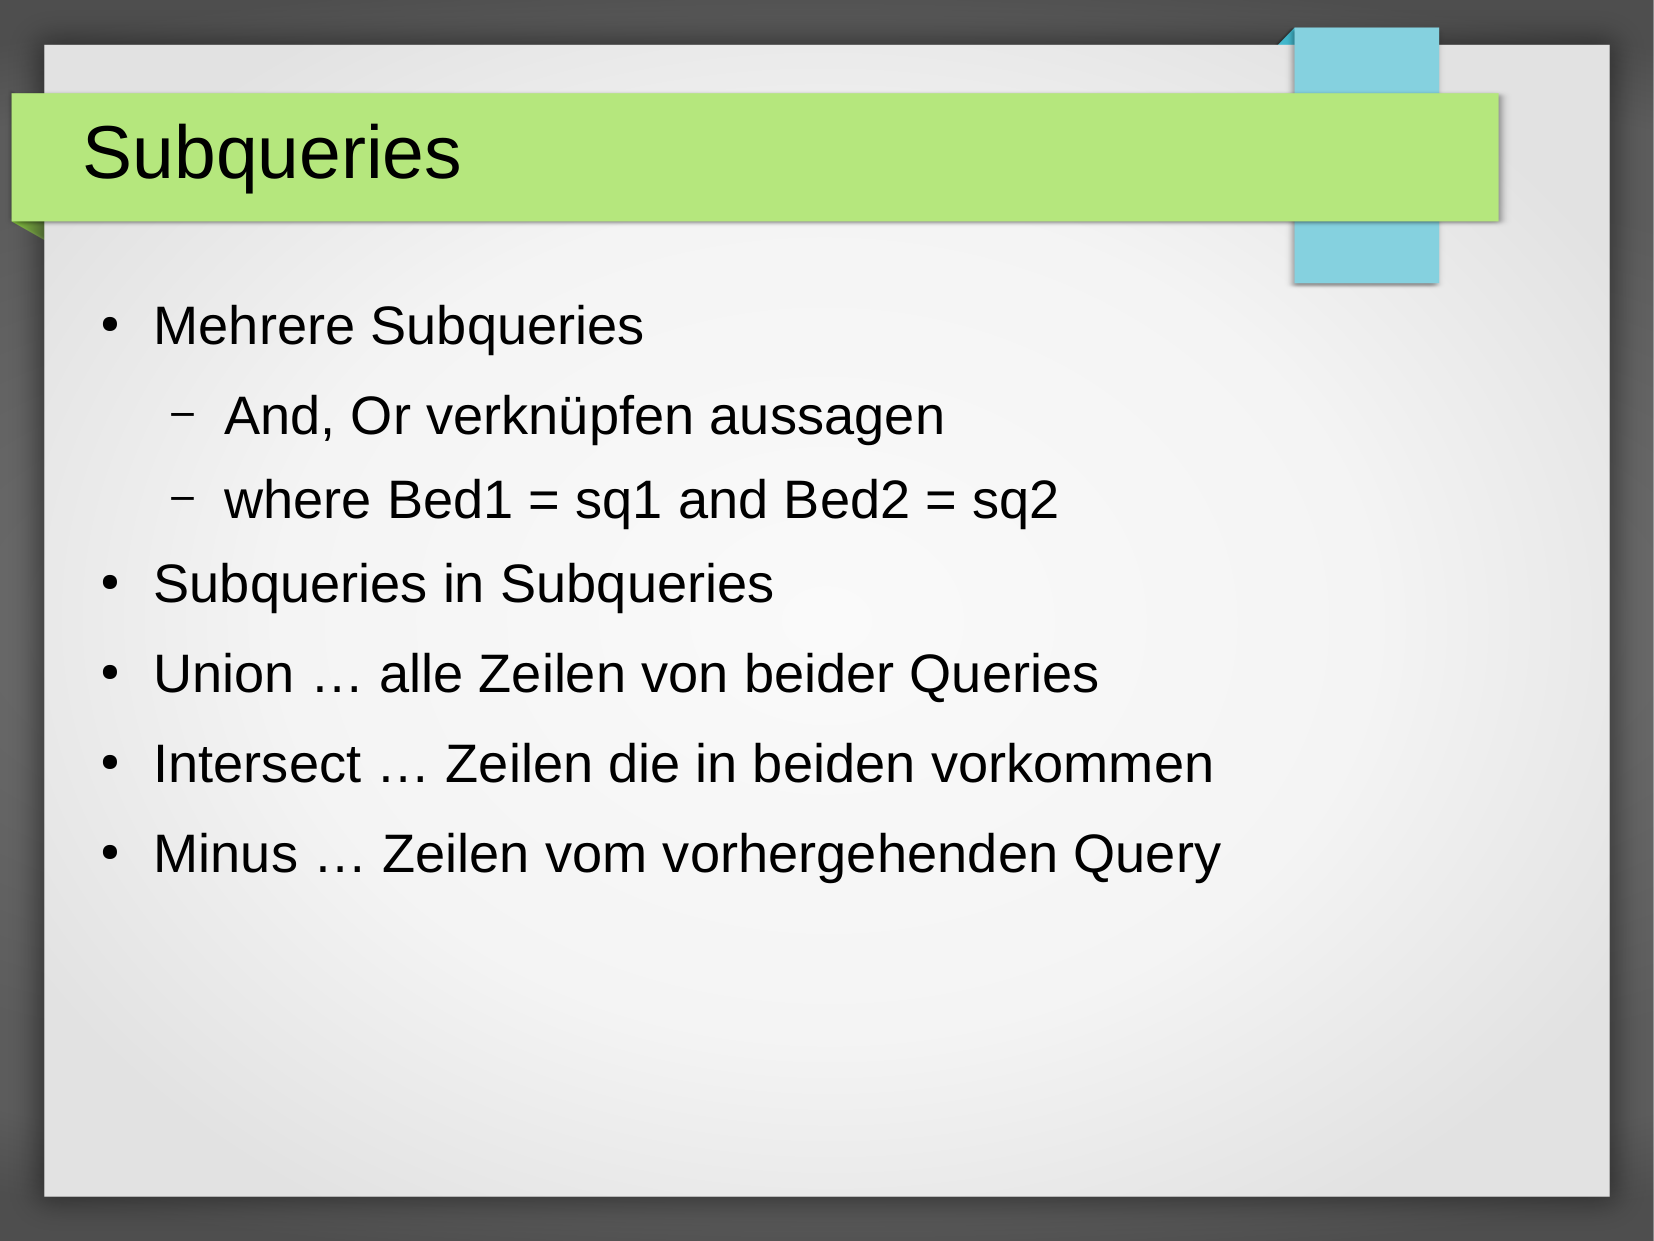

# Subqueries
Mehrere Subqueries
And, Or verknüpfen aussagen
where Bed1 = sq1 and Bed2 = sq2
Subqueries in Subqueries
Union … alle Zeilen von beider Queries
Intersect … Zeilen die in beiden vorkommen
Minus … Zeilen vom vorhergehenden Query